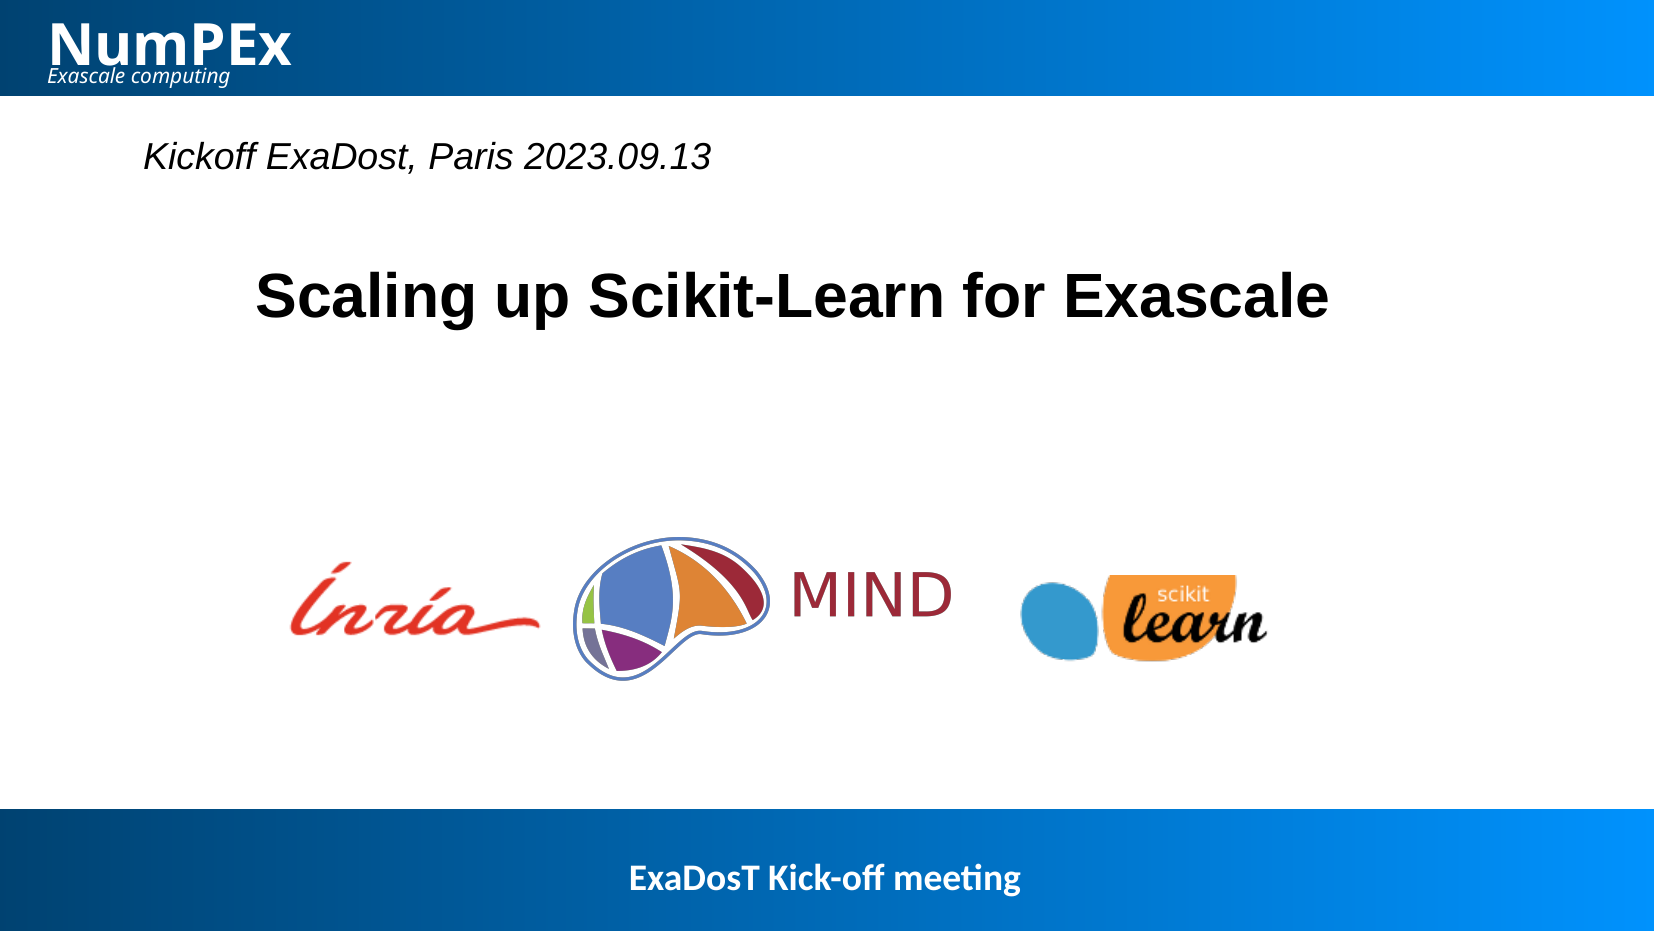

NumPExx
Kickoff ExaDost, Paris 2023.09.13
 Scaling up Scikit-Learn for Exascale
Exascale computing
ExaDosT Kick-off meeting